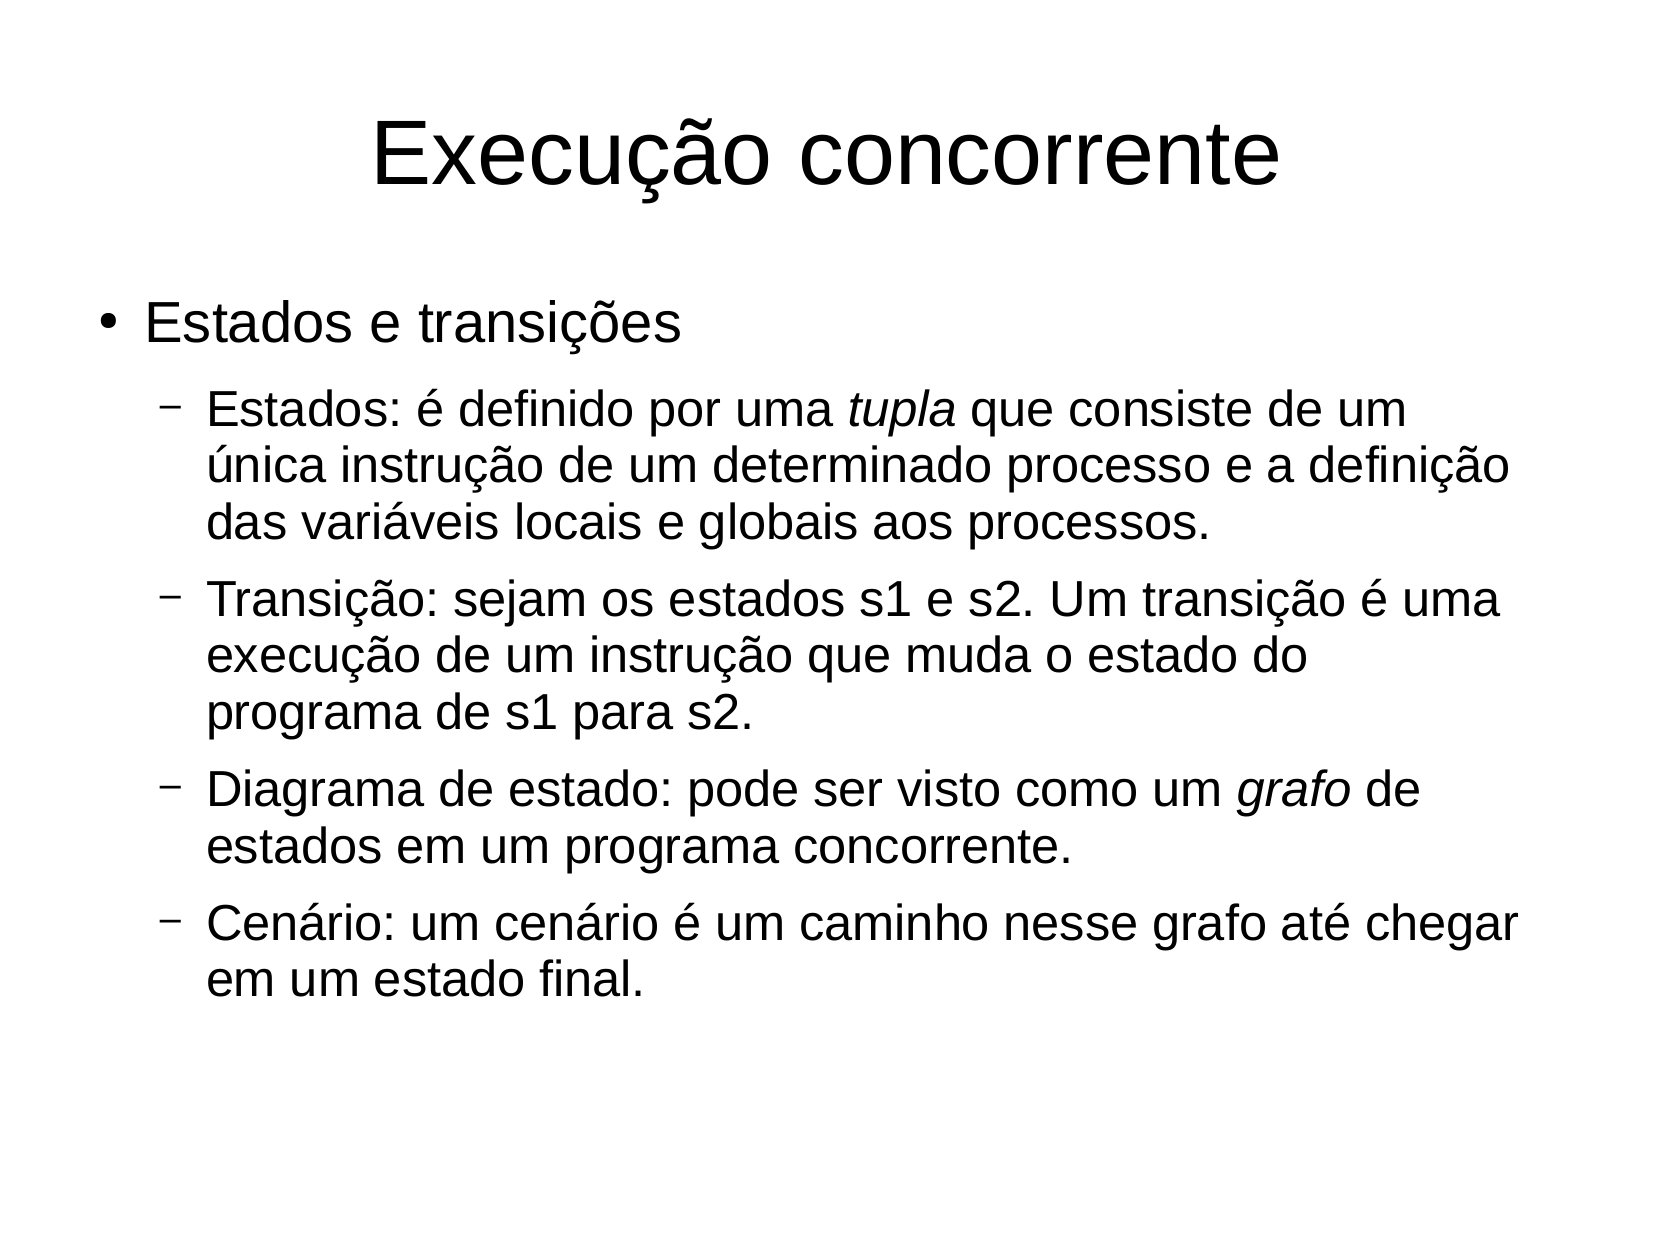

# Execução concorrente
Estados e transições
Estados: é definido por uma tupla que consiste de um única instrução de um determinado processo e a definição das variáveis locais e globais aos processos.
Transição: sejam os estados s1 e s2. Um transição é uma execução de um instrução que muda o estado do programa de s1 para s2.
Diagrama de estado: pode ser visto como um grafo de estados em um programa concorrente.
Cenário: um cenário é um caminho nesse grafo até chegar em um estado final.